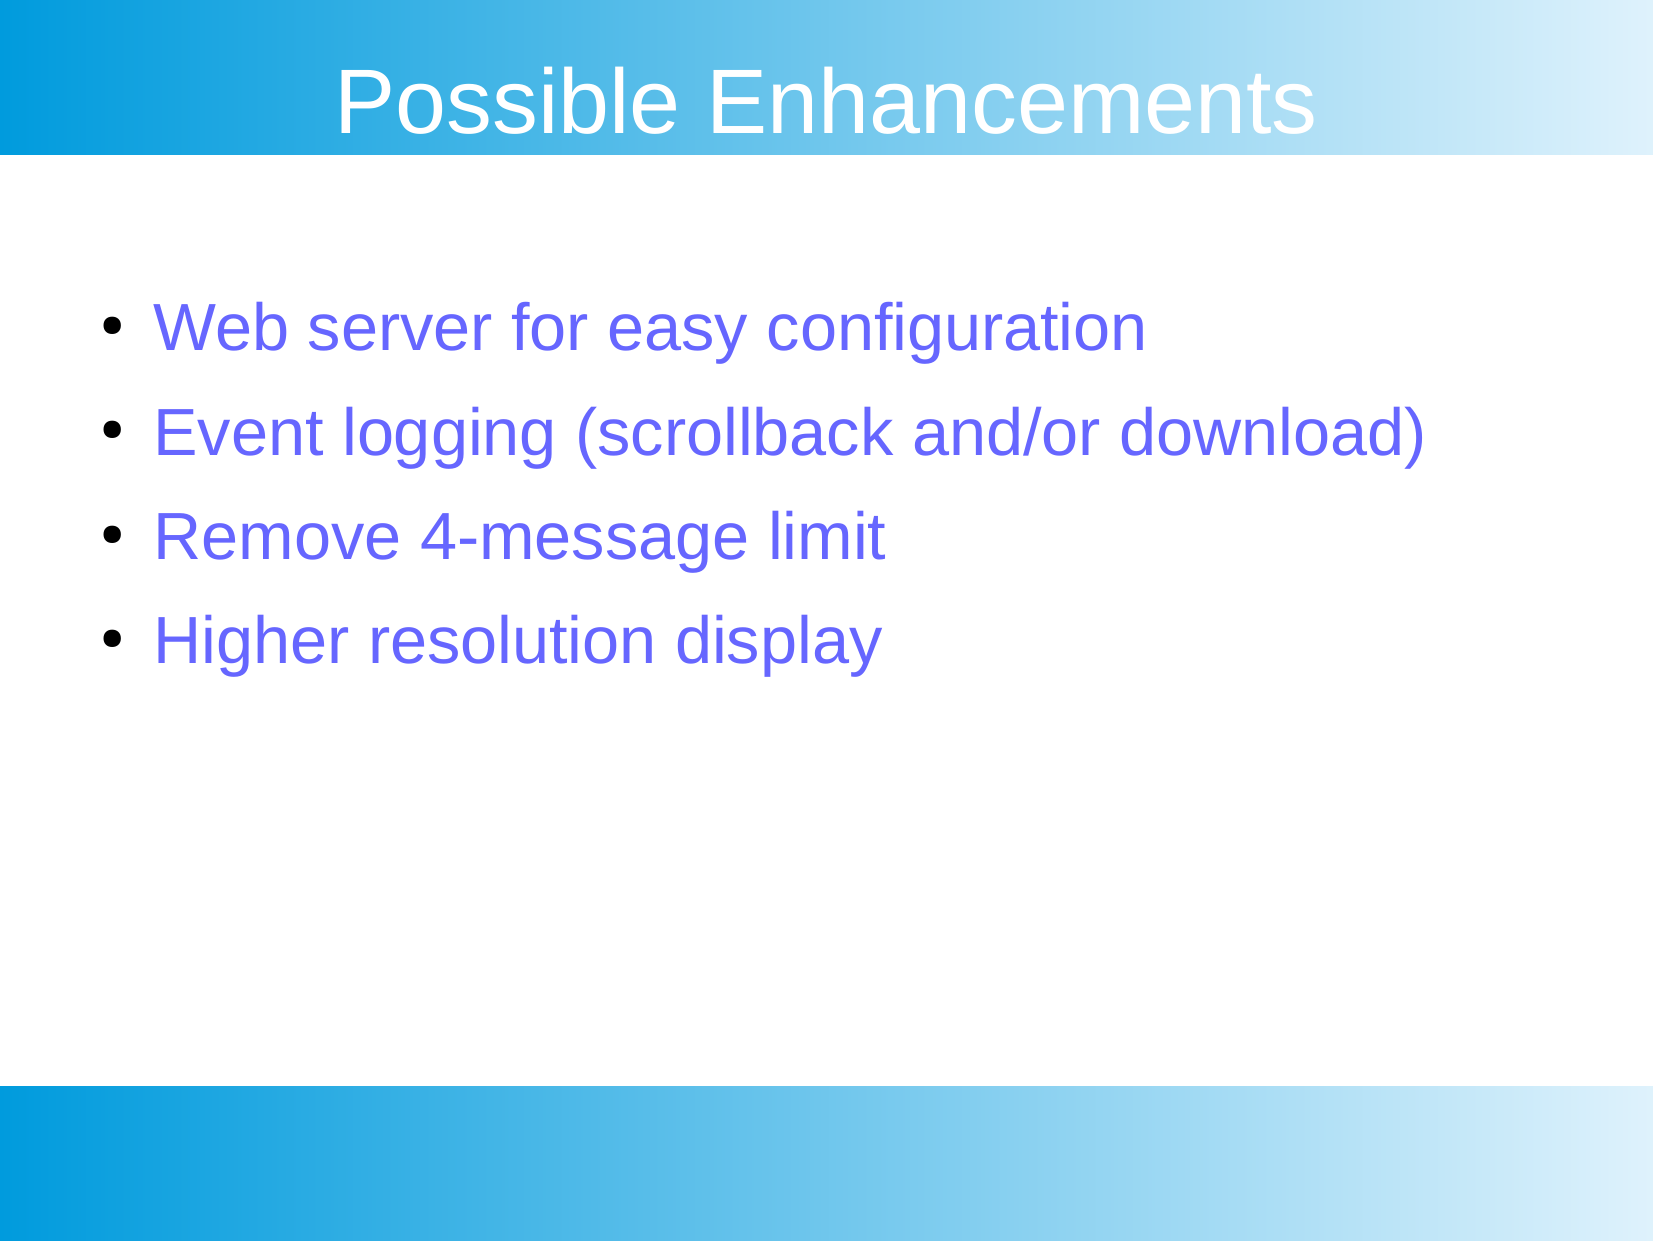

# Possible Enhancements
Web server for easy configuration
Event logging (scrollback and/or download)
Remove 4-message limit
Higher resolution display